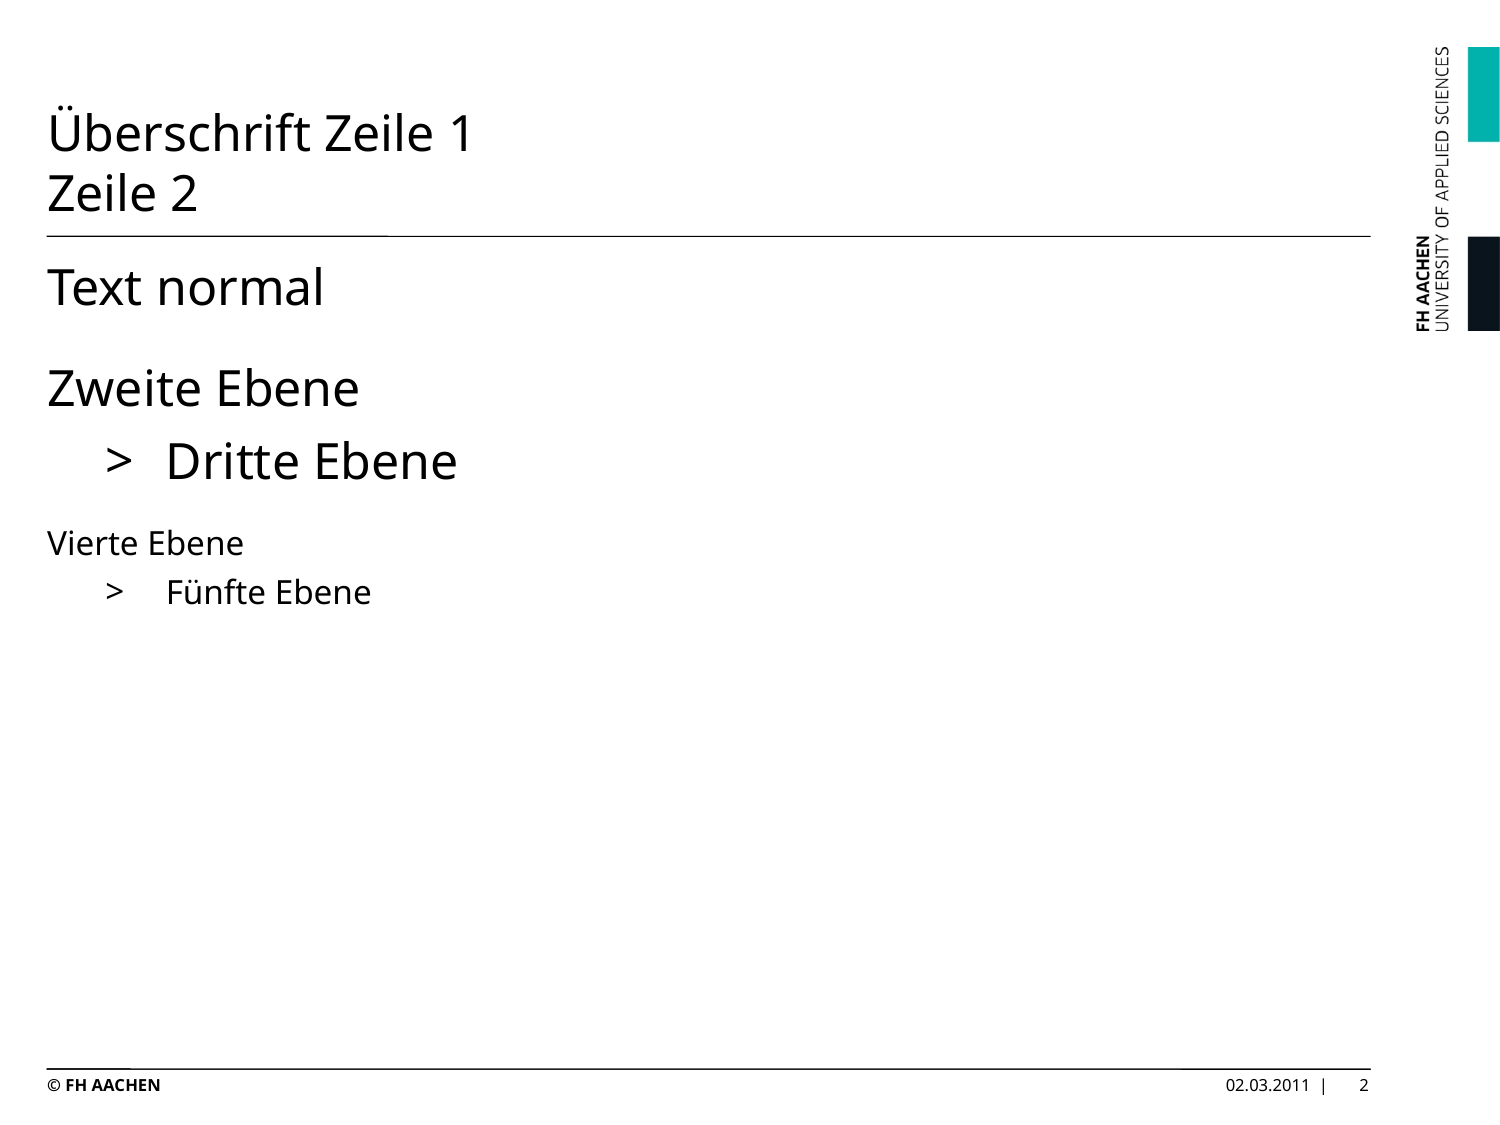

# Überschrift Zeile 1 Zeile 2
Text normal
Zweite Ebene
Dritte Ebene
Vierte Ebene
Fünfte Ebene
© FH AACHEN
02.03.2011 |